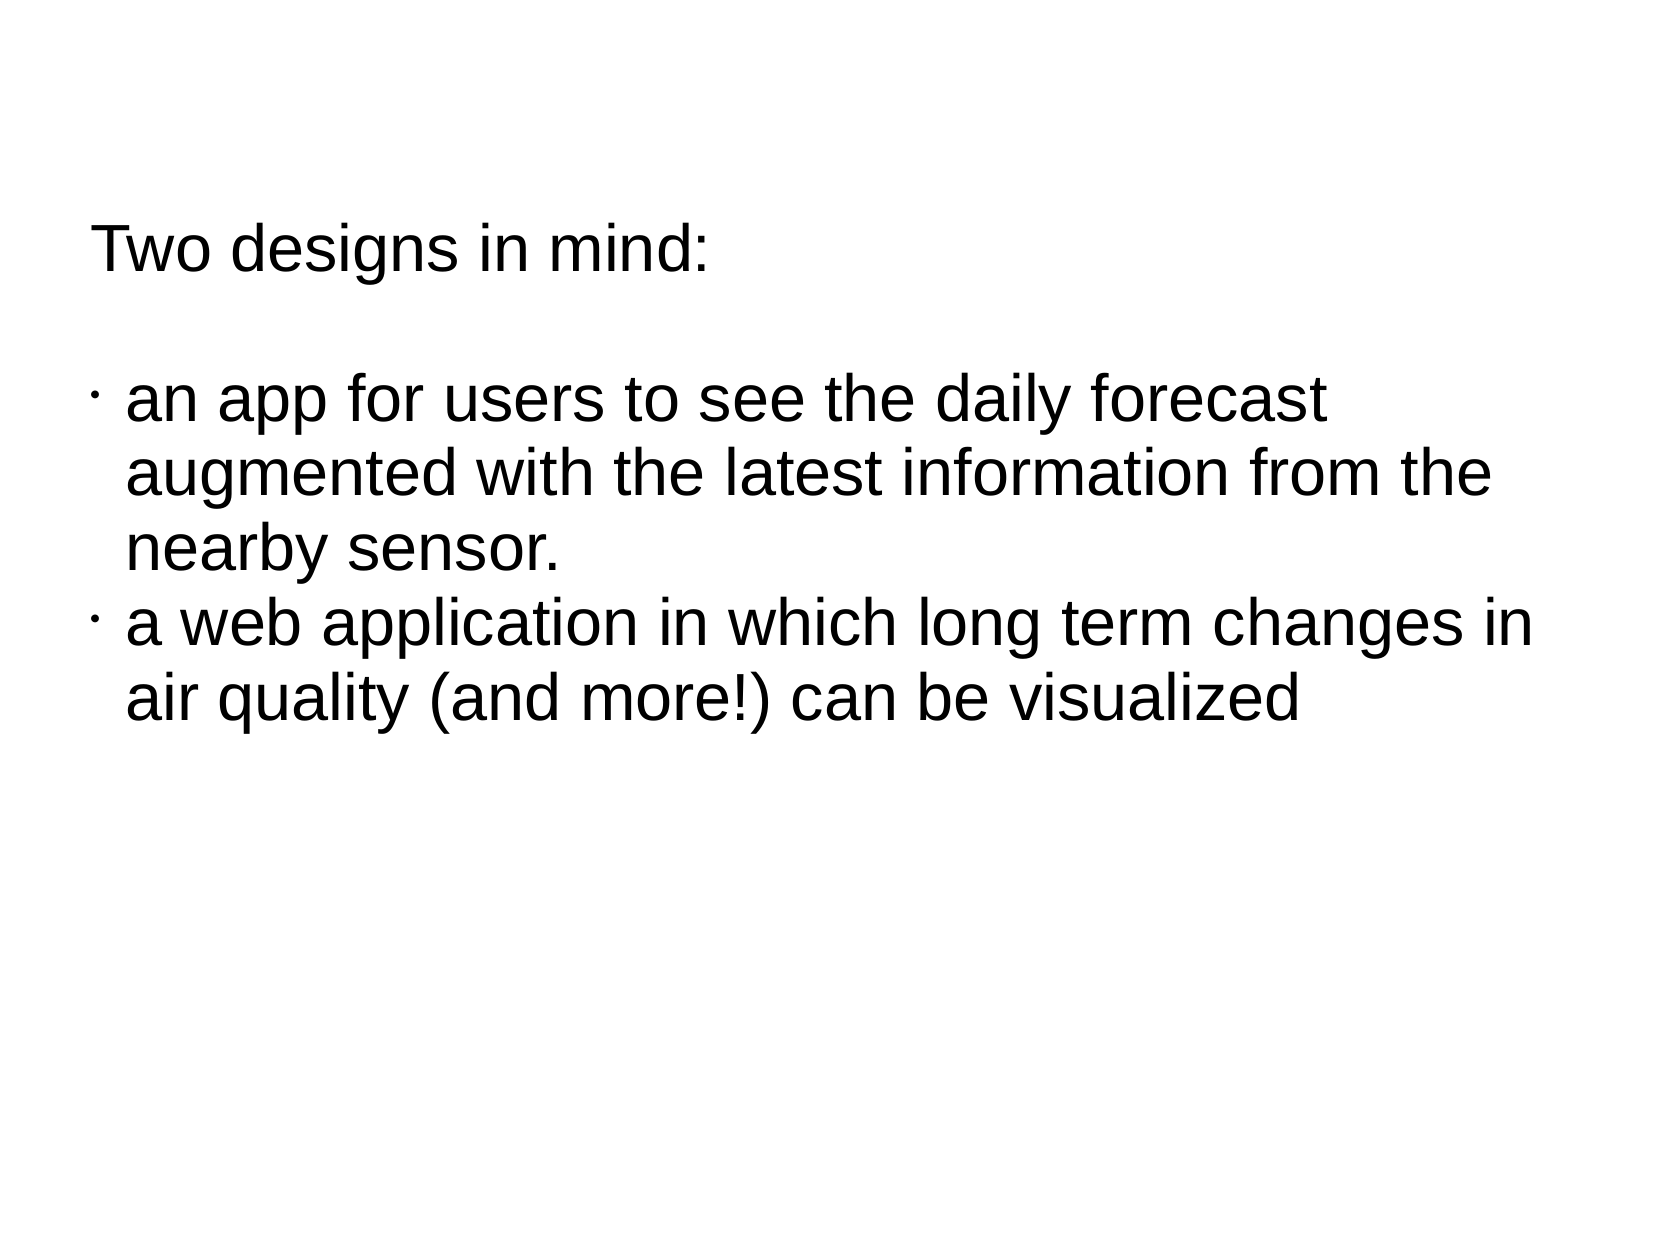

# Two designs in mind:
an app for users to see the daily forecast augmented with the latest information from the nearby sensor.
a web application in which long term changes in air quality (and more!) can be visualized